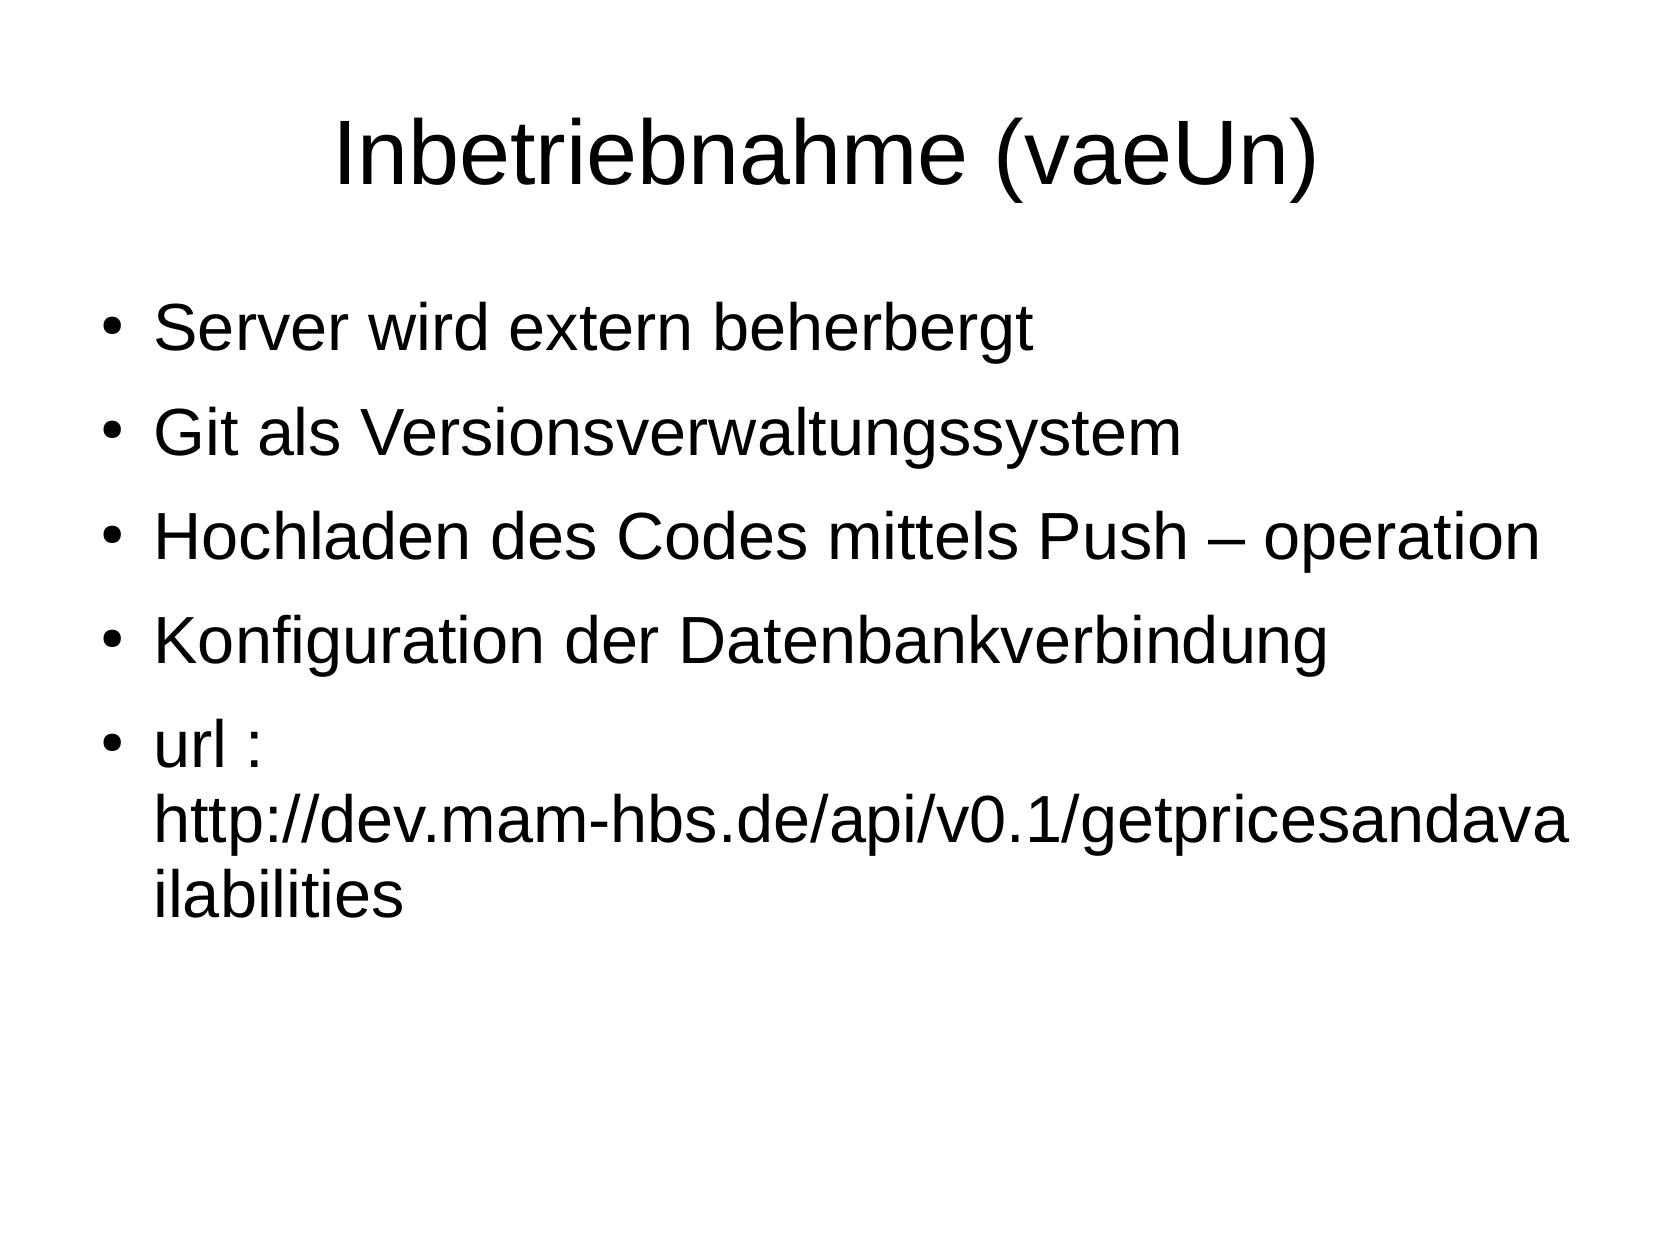

# Inbetriebnahme (vaeUn)
Server wird extern beherbergt
Git als Versionsverwaltungssystem
Hochladen des Codes mittels Push – operation
Konfiguration der Datenbankverbindung
url : http://dev.mam-hbs.de/api/v0.1/getpricesandavailabilities